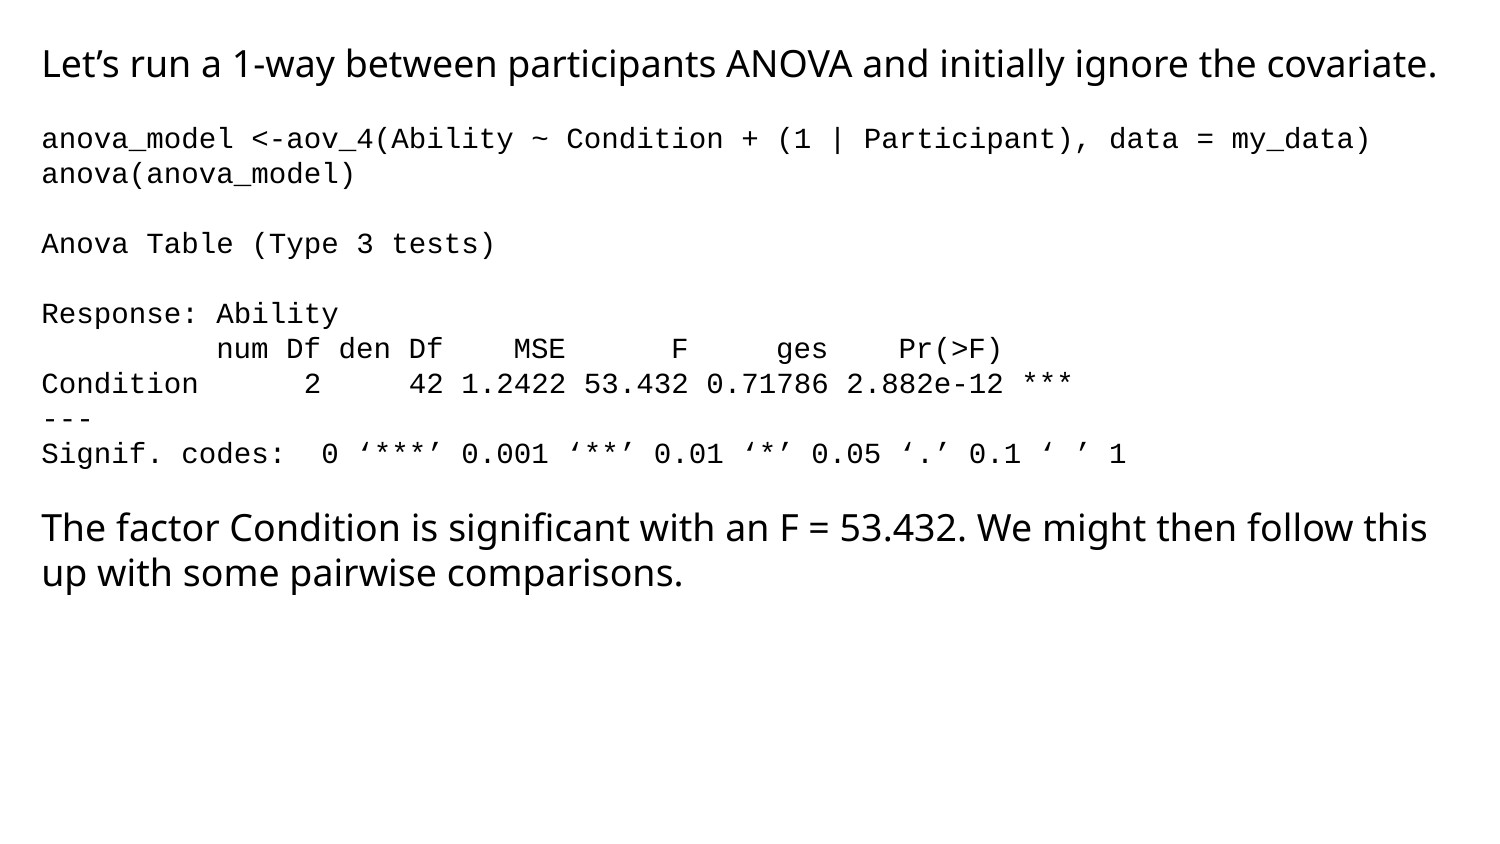

Let’s run a 1-way between participants ANOVA and initially ignore the covariate.
anova_model <-aov_4(Ability ~ Condition + (1 | Participant), data = my_data)
anova(anova_model)
Anova Table (Type 3 tests)
Response: Ability
 num Df den Df MSE F ges Pr(>F)
Condition 2 42 1.2422 53.432 0.71786 2.882e-12 ***
---
Signif. codes: 0 ‘***’ 0.001 ‘**’ 0.01 ‘*’ 0.05 ‘.’ 0.1 ‘ ’ 1
The factor Condition is significant with an F = 53.432. We might then follow this up with some pairwise comparisons.